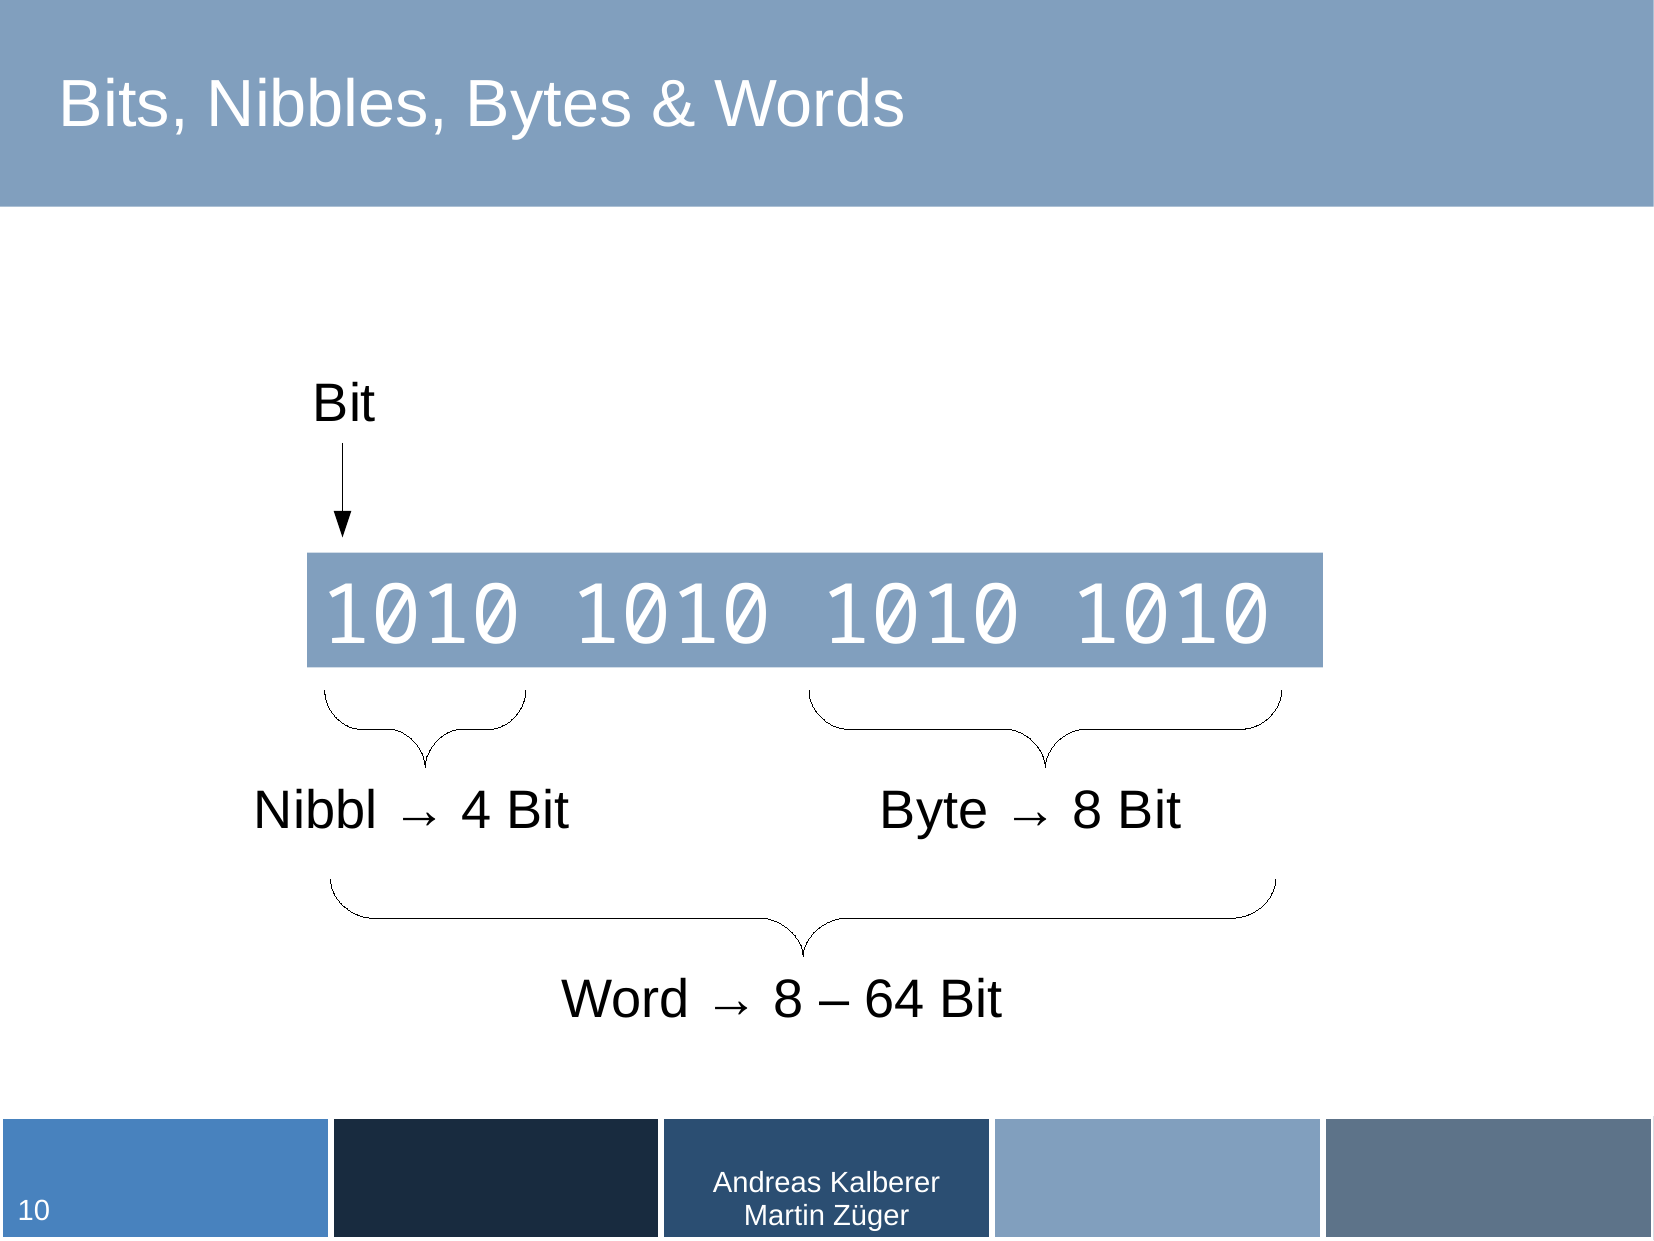

# Bits, Nibbles, Bytes & Words
Bit
1010 1010 1010 1010
Nibbl → 4 Bit
Byte → 8 Bit
Word → 8 – 64 Bit
LibreOffice Productivity Suite
10